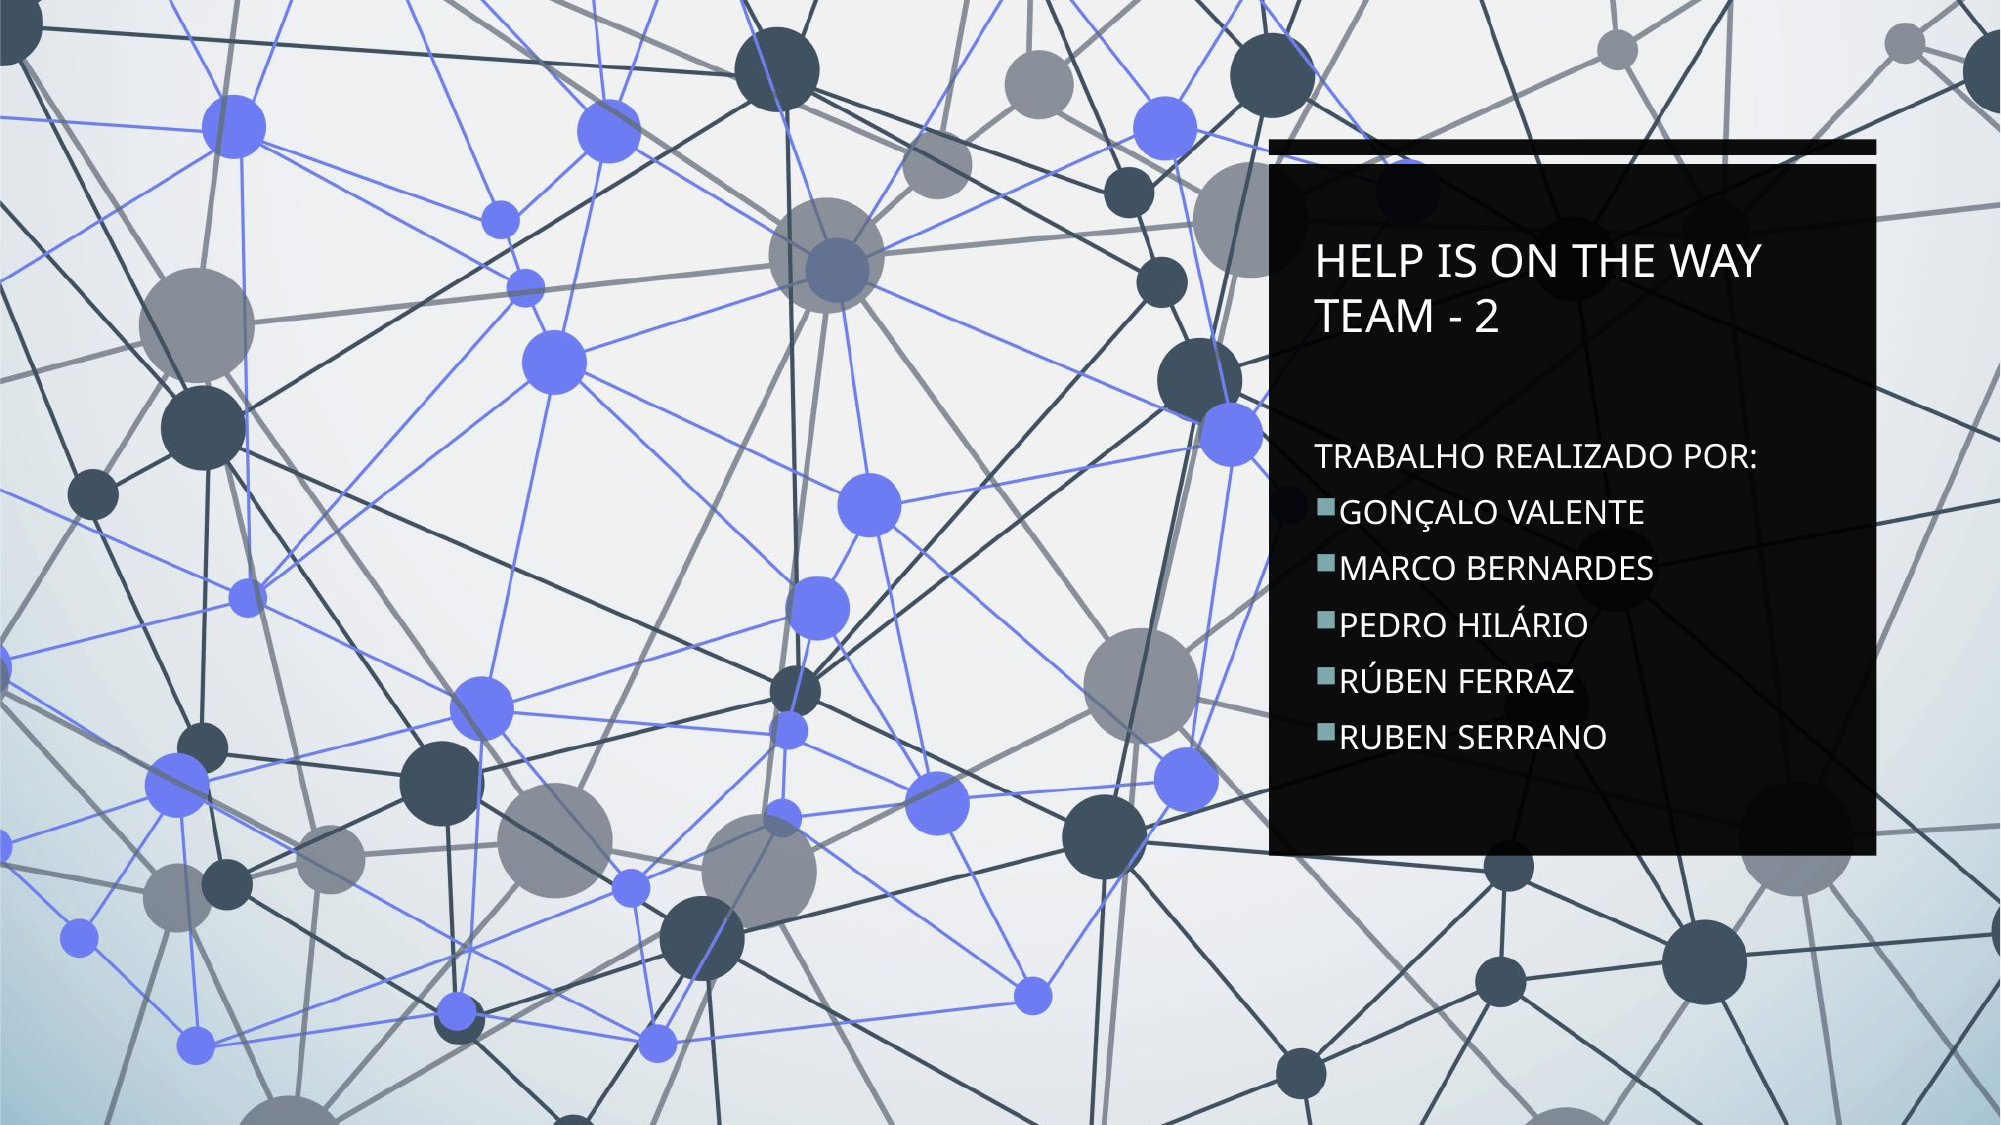

# Help is on the way Team - 2
Trabalho realizado por:
Gonçalo Valente
Marco Bernardes
Pedro Hilário
Rúben Ferraz
Ruben Serrano